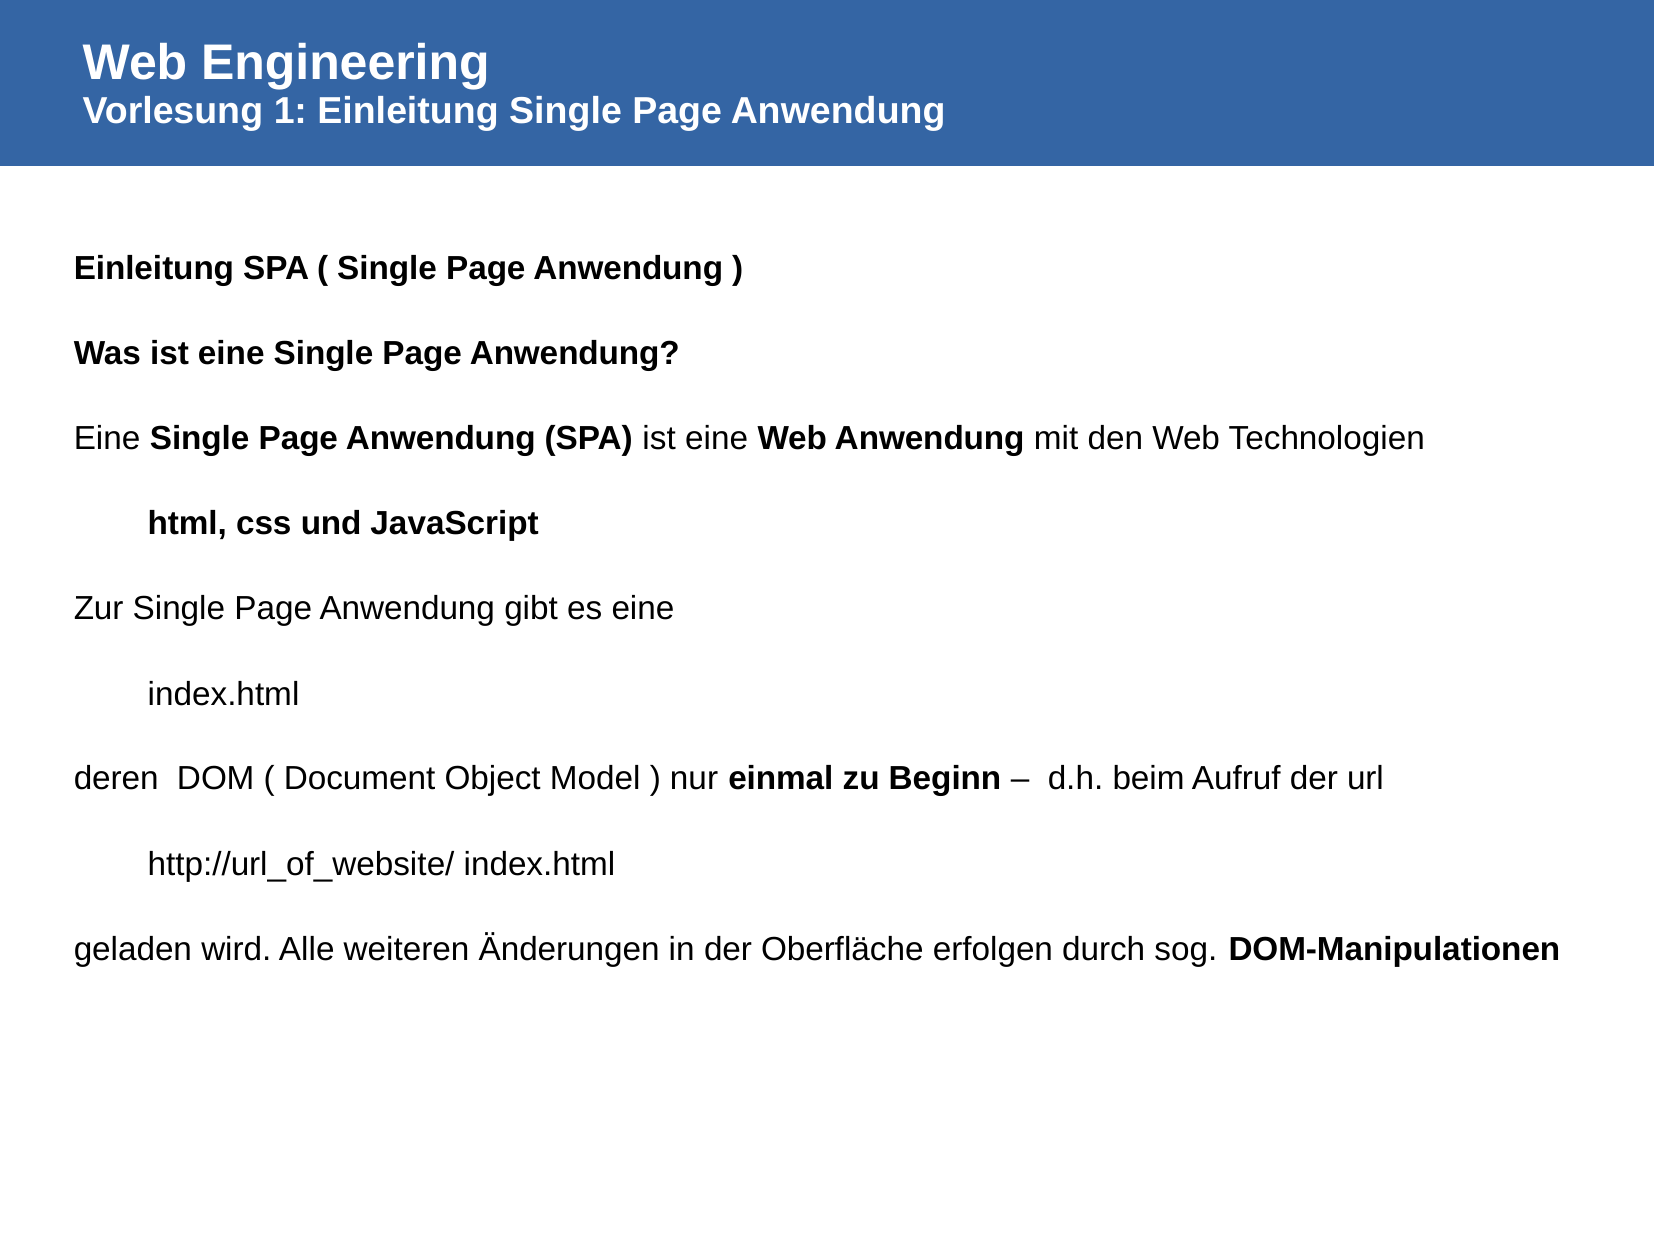

# Web Engineering Vorlesung 1: Einleitung Single Page Anwendung
Einleitung SPA ( Single Page Anwendung )
Was ist eine Single Page Anwendung?
Eine Single Page Anwendung (SPA) ist eine Web Anwendung mit den Web Technologien
	html, css und JavaScript
Zur Single Page Anwendung gibt es eine
	index.html
deren DOM ( Document Object Model ) nur einmal zu Beginn – d.h. beim Aufruf der url
	http://url_of_website/ index.html
geladen wird. Alle weiteren Änderungen in der Oberfläche erfolgen durch sog. DOM-Manipulationen